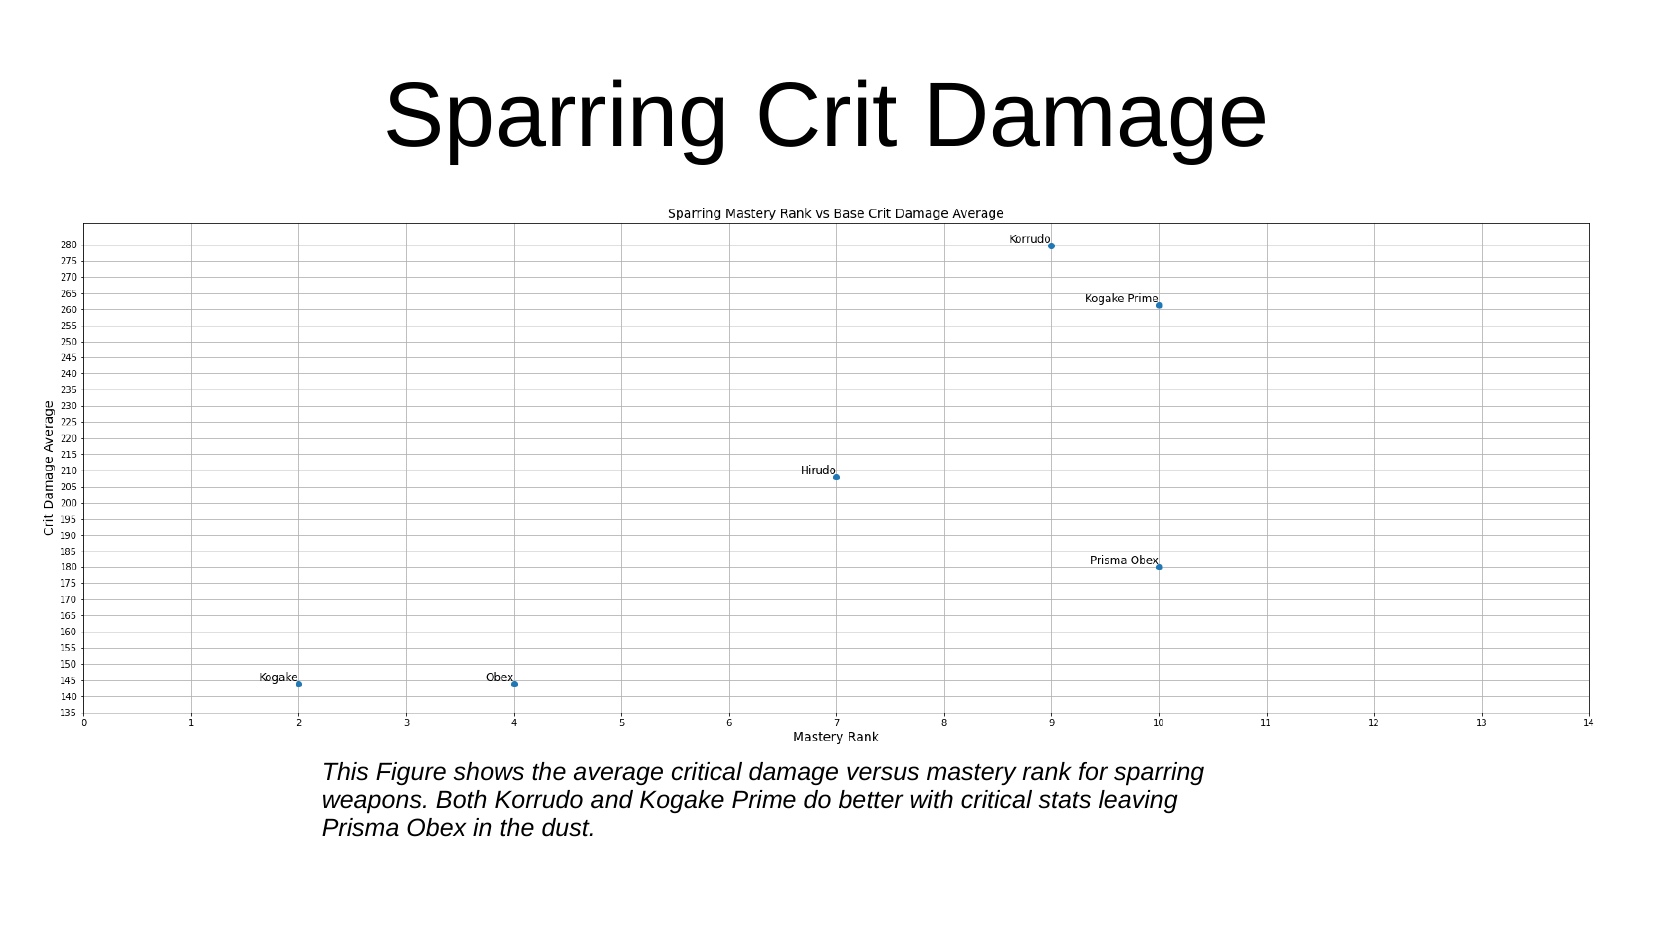

# Sparring Crit Damage
This Figure shows the average critical damage versus mastery rank for sparring weapons. Both Korrudo and Kogake Prime do better with critical stats leaving Prisma Obex in the dust.